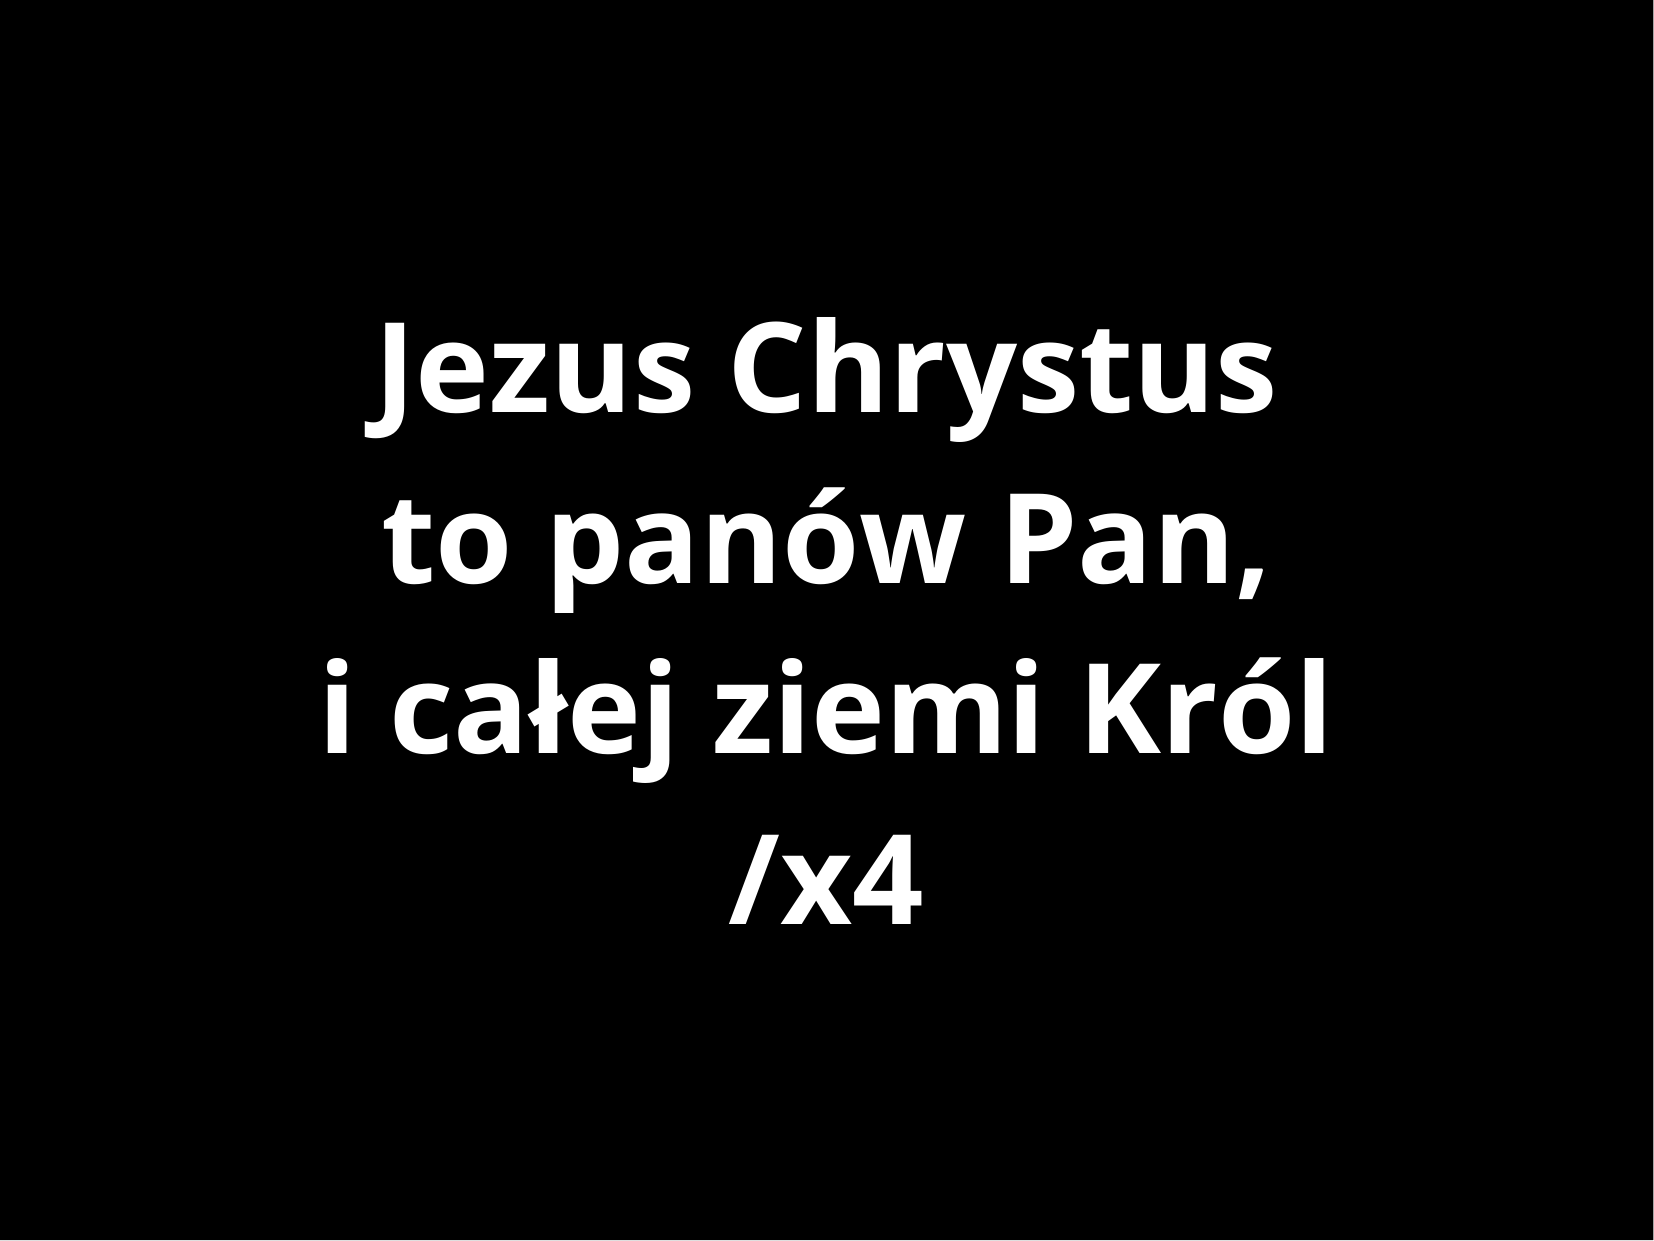

# Jezus Chrystus to panów Pan, i całej ziemi Król /x4